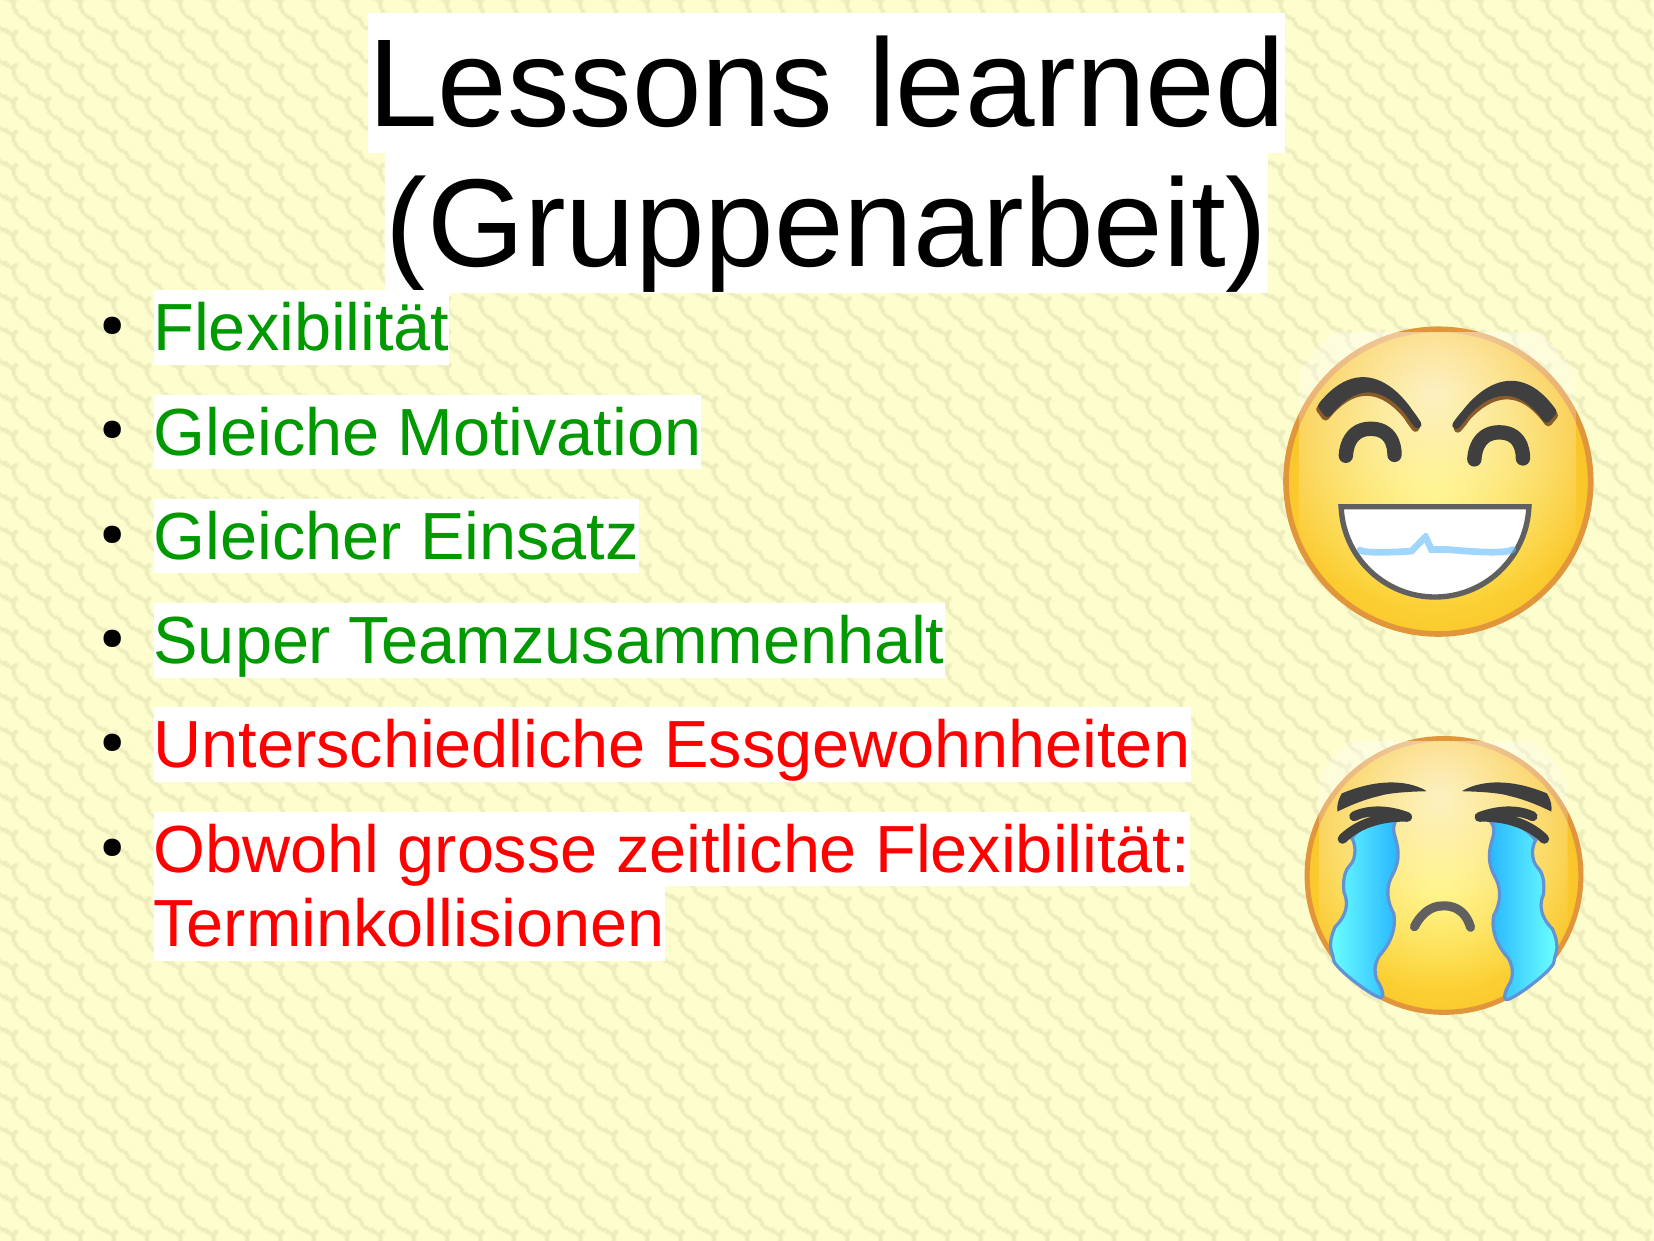

# Lessons learned (Gruppenarbeit)
Flexibilität
Gleiche Motivation
Gleicher Einsatz
Super Teamzusammenhalt
Unterschiedliche Essgewohnheiten
Obwohl grosse zeitliche Flexibilität: Terminkollisionen